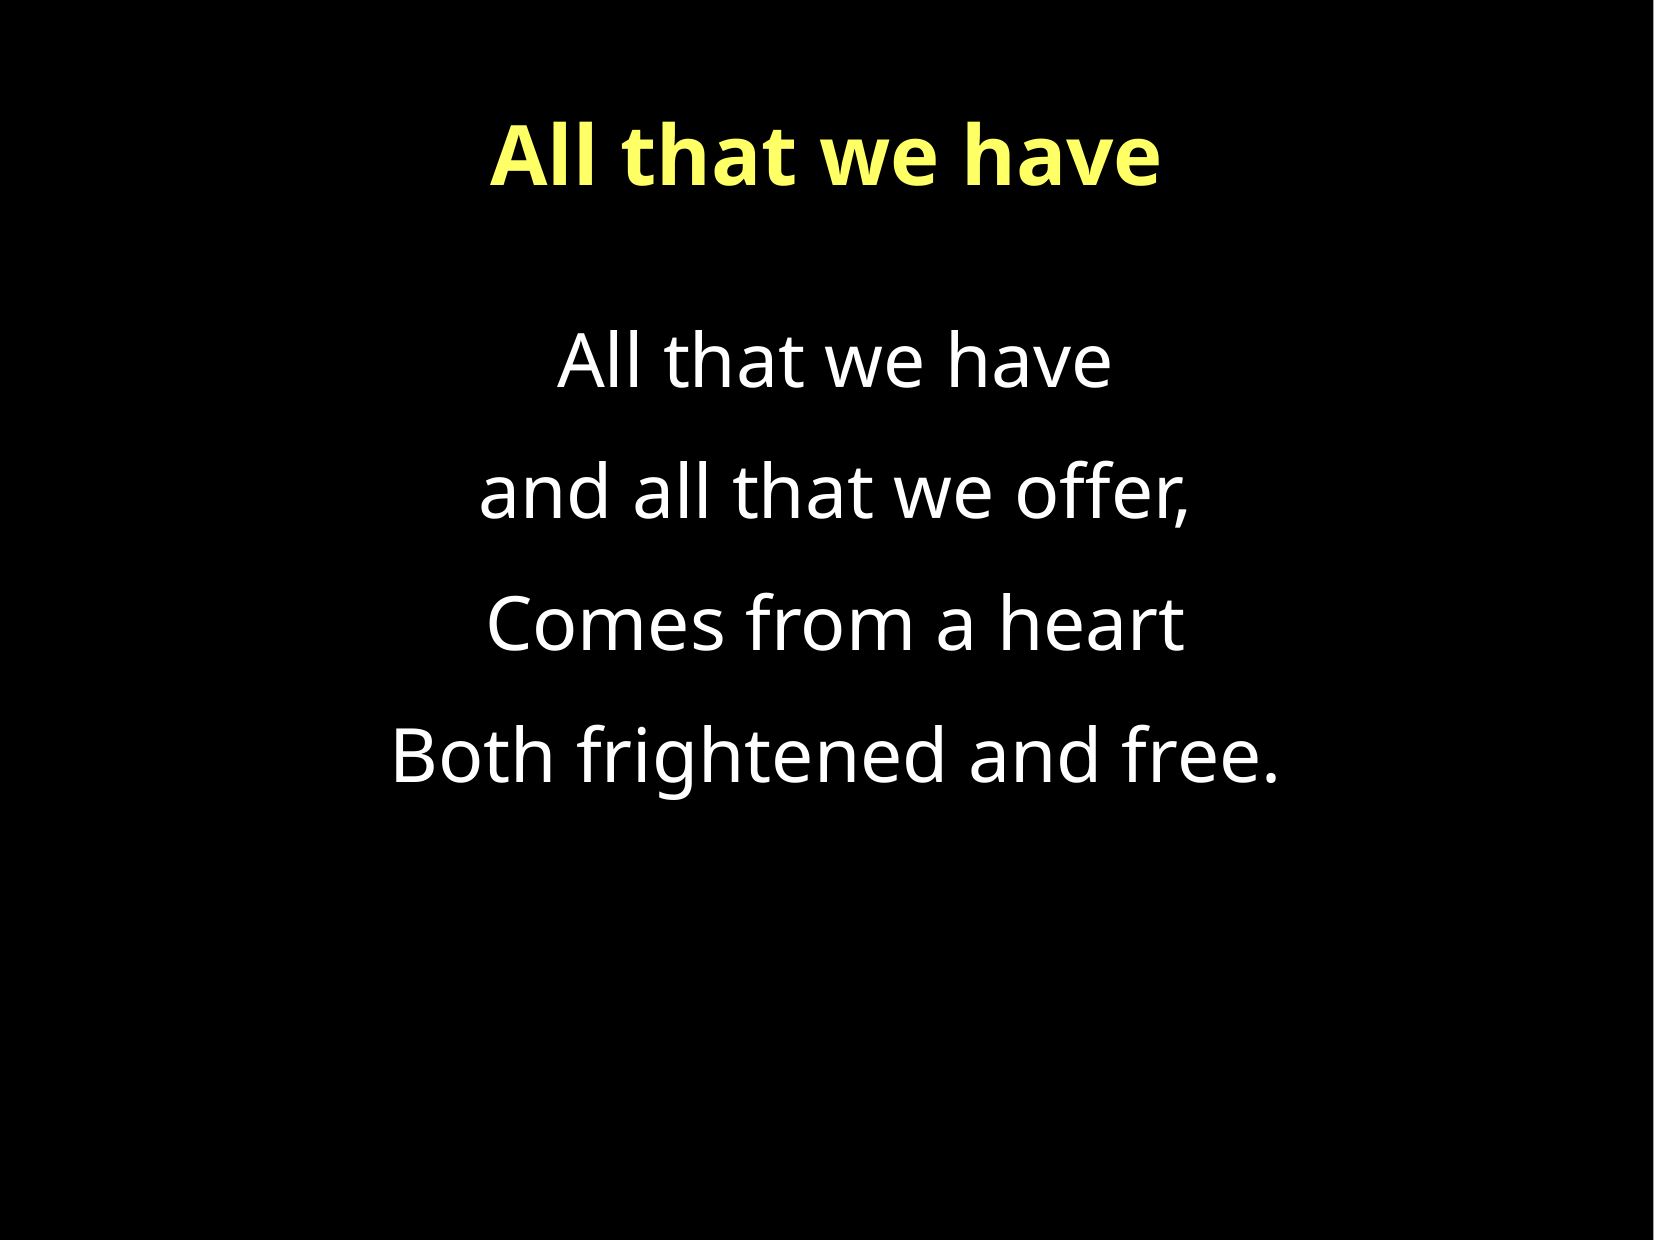

# All that we have
All that we have
and all that we offer,
Comes from a heart
Both frightened and free.